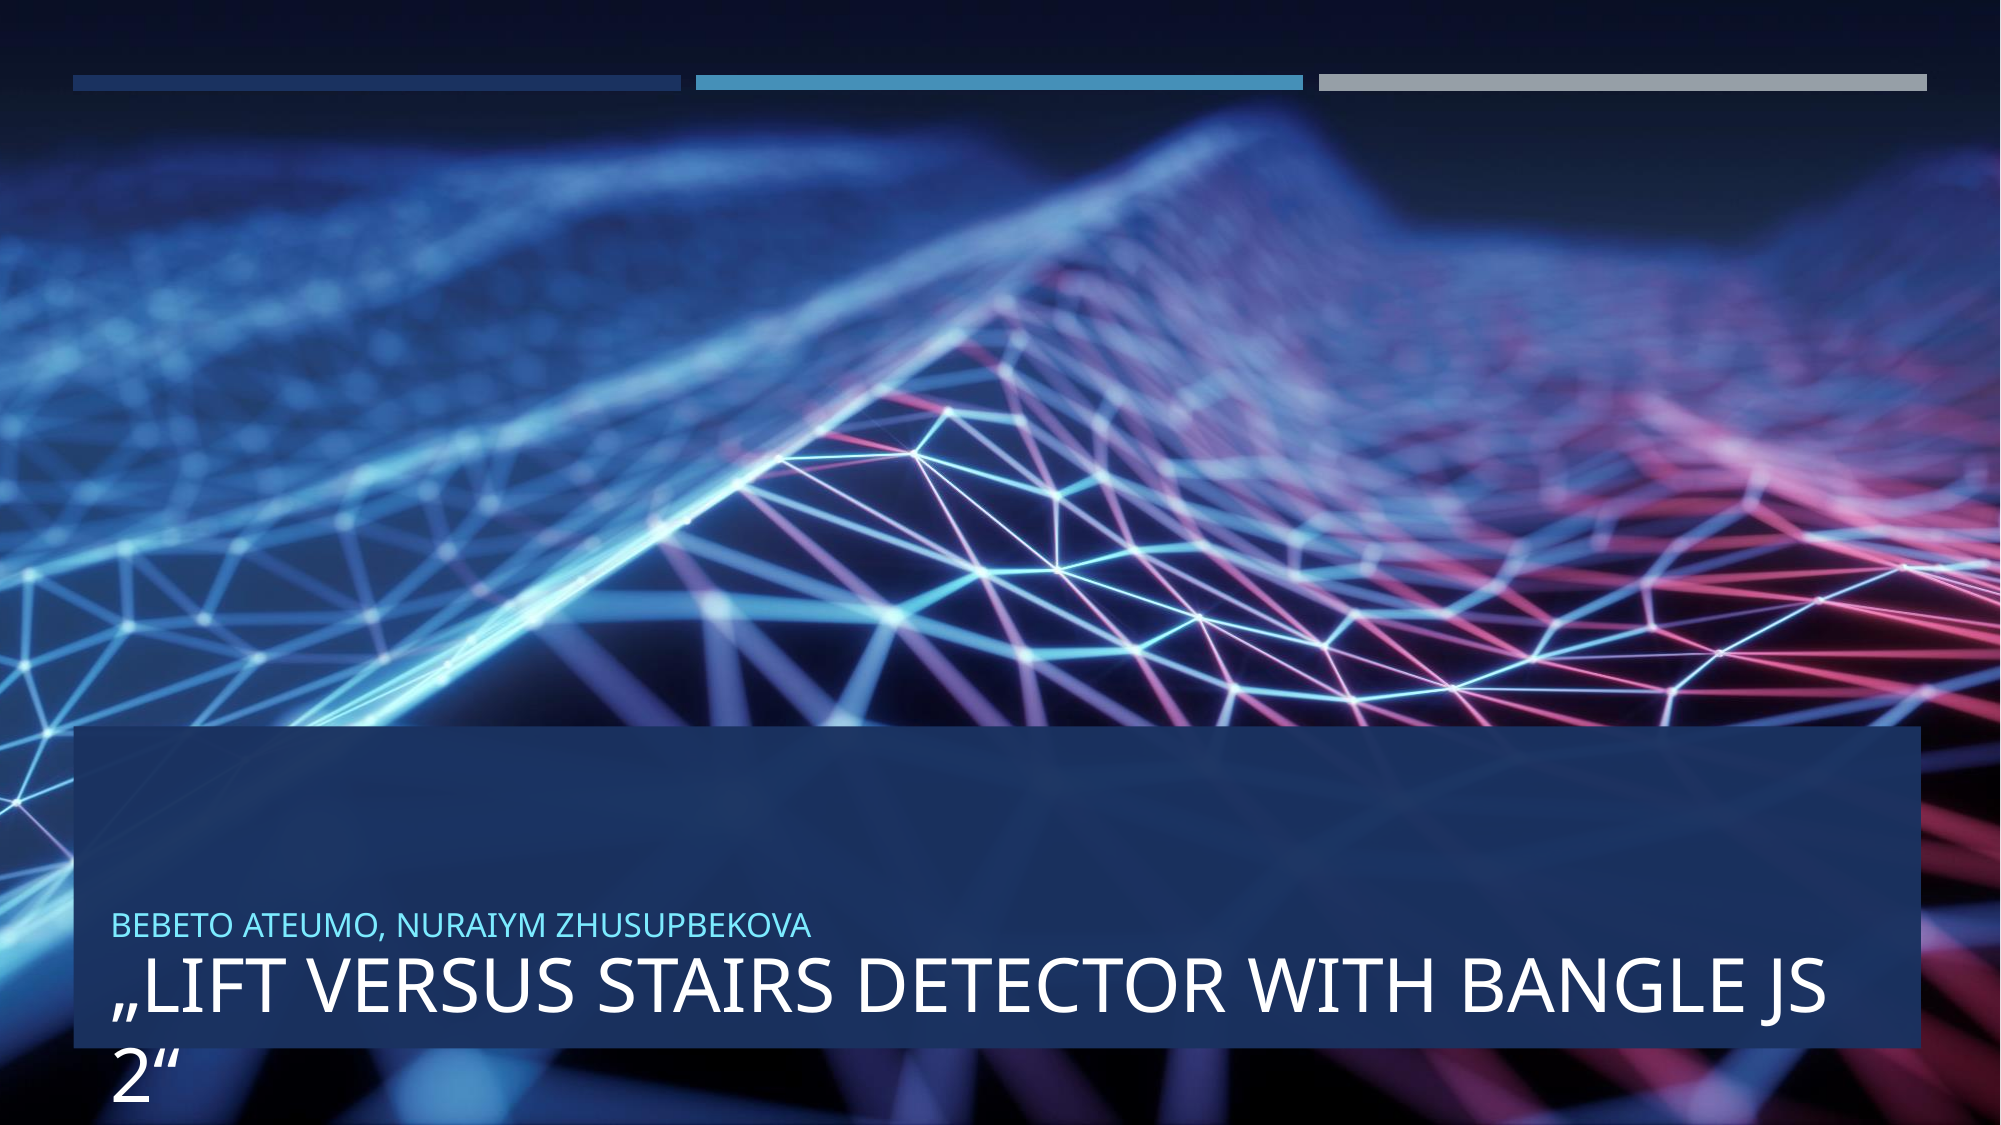

# „Lift verSUS StAIRS DETECTOR WITH BANGLE JS 2“
Bebeto Ateumo, Nuraiym Zhusupbekova